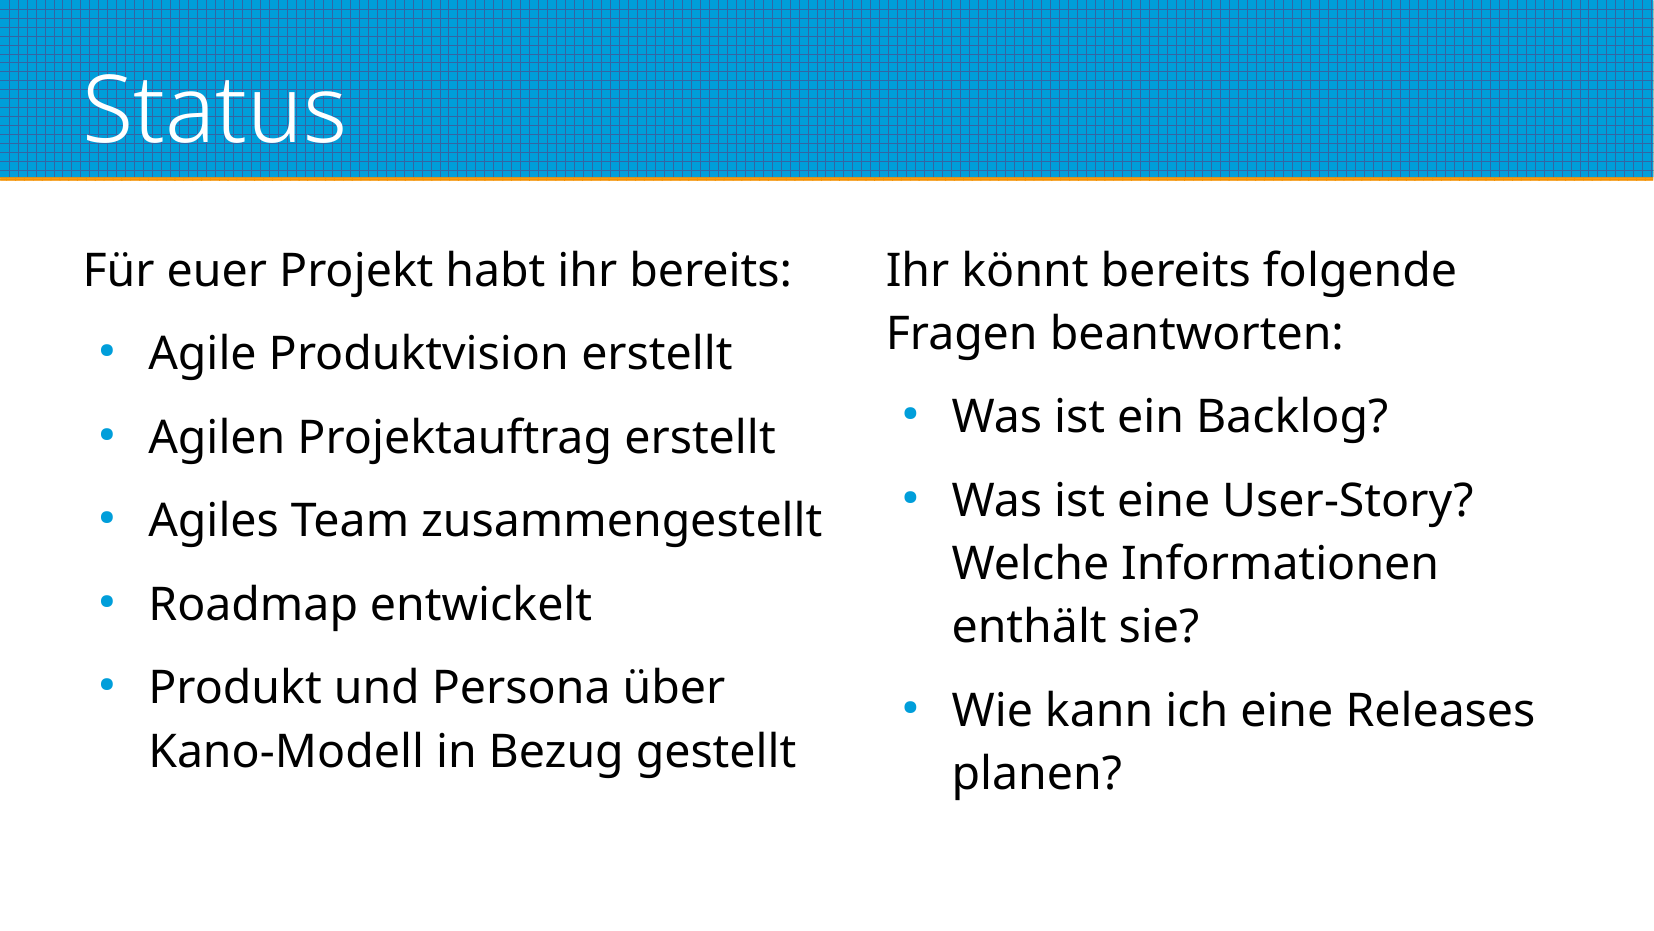

# Status
Für euer Projekt habt ihr bereits:
Agile Produktvision erstellt
Agilen Projektauftrag erstellt
Agiles Team zusammengestellt
Roadmap entwickelt
Produkt und Persona über Kano-Modell in Bezug gestellt
Ihr könnt bereits folgende Fragen beantworten:
Was ist ein Backlog?
Was ist eine User-Story? Welche Informationen enthält sie?
Wie kann ich eine Releases planen?